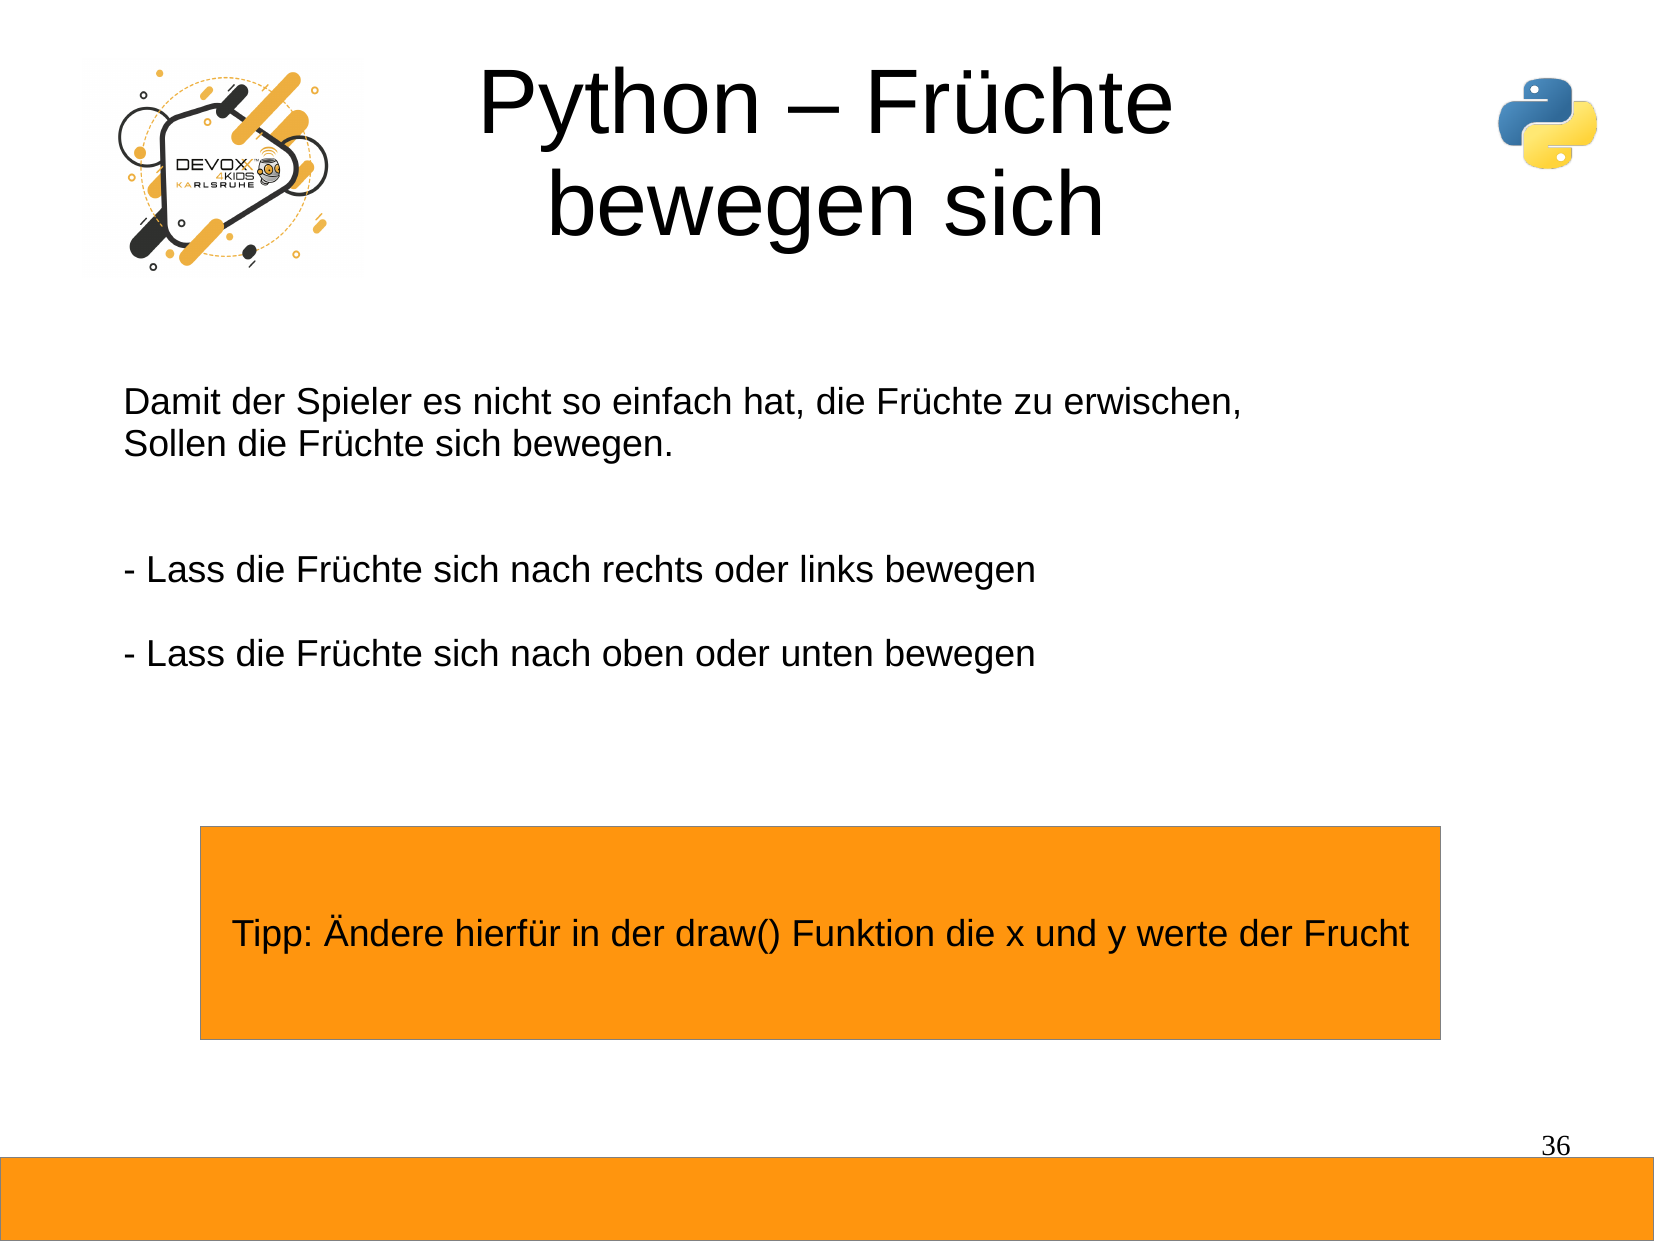

# Python – Früchte bewegen sich
Damit der Spieler es nicht so einfach hat, die Früchte zu erwischen,
Sollen die Früchte sich bewegen.
- Lass die Früchte sich nach rechts oder links bewegen
- Lass die Früchte sich nach oben oder unten bewegen
Tipp: Ändere hierfür in der draw() Funktion die x und y werte der Frucht
36